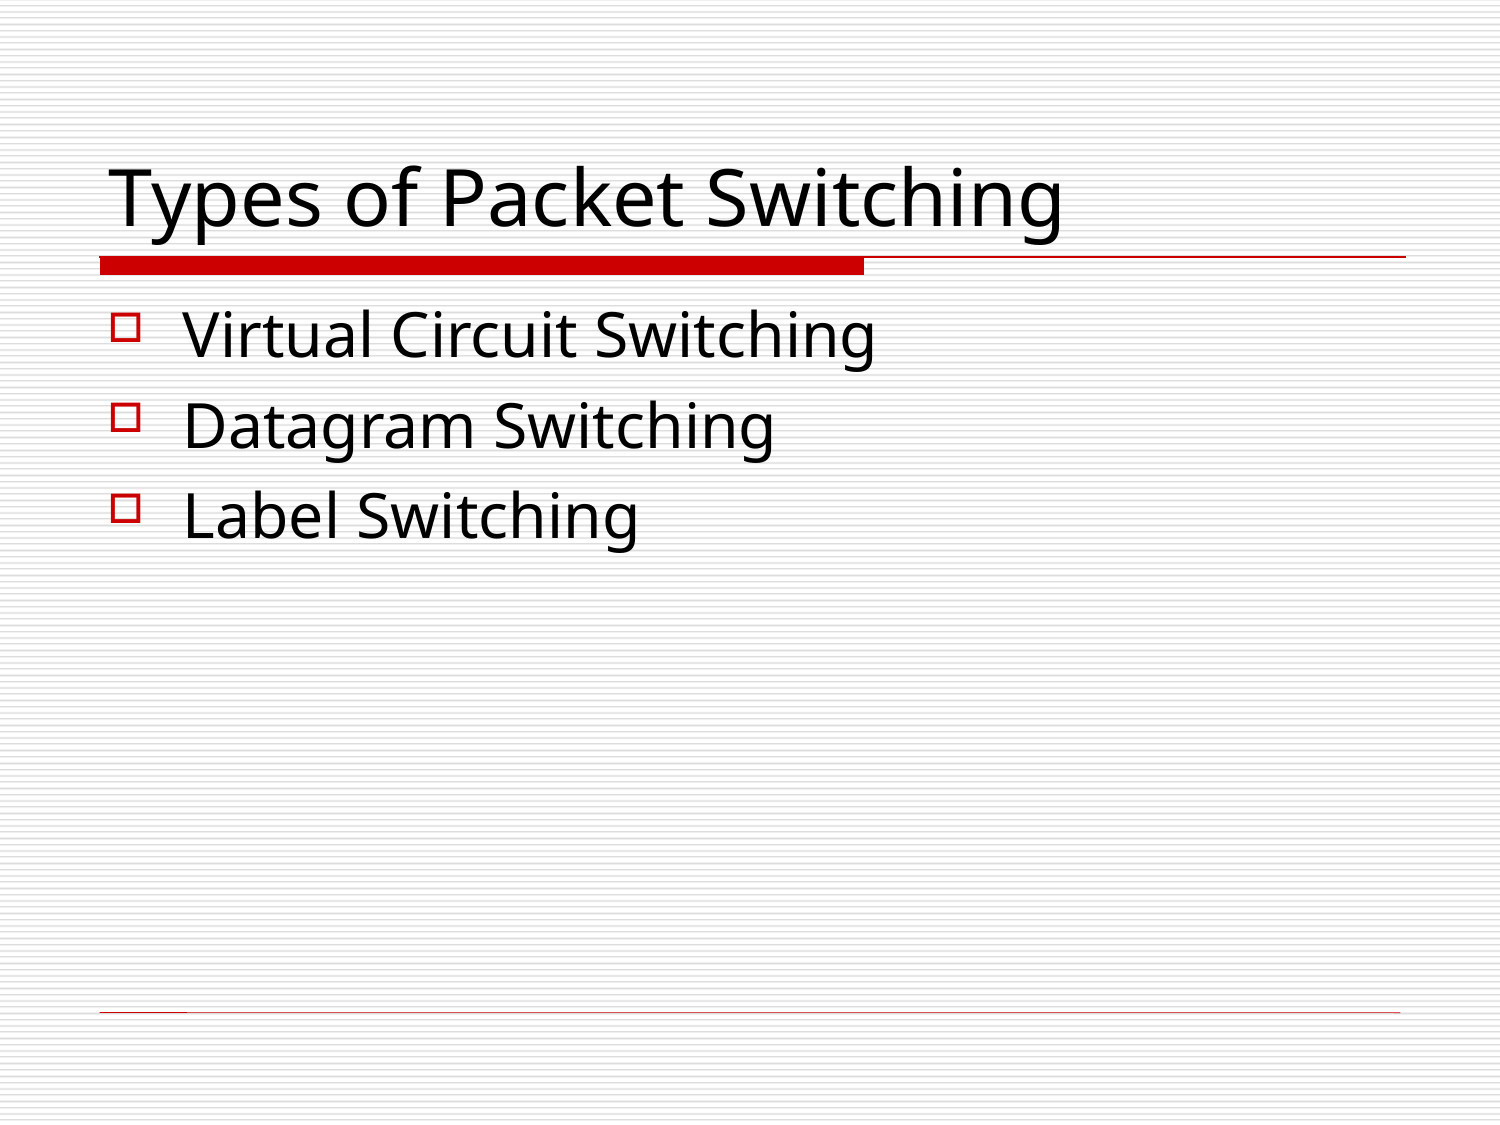

# Types of Packet Switching
Virtual Circuit Switching
Datagram Switching
Label Switching